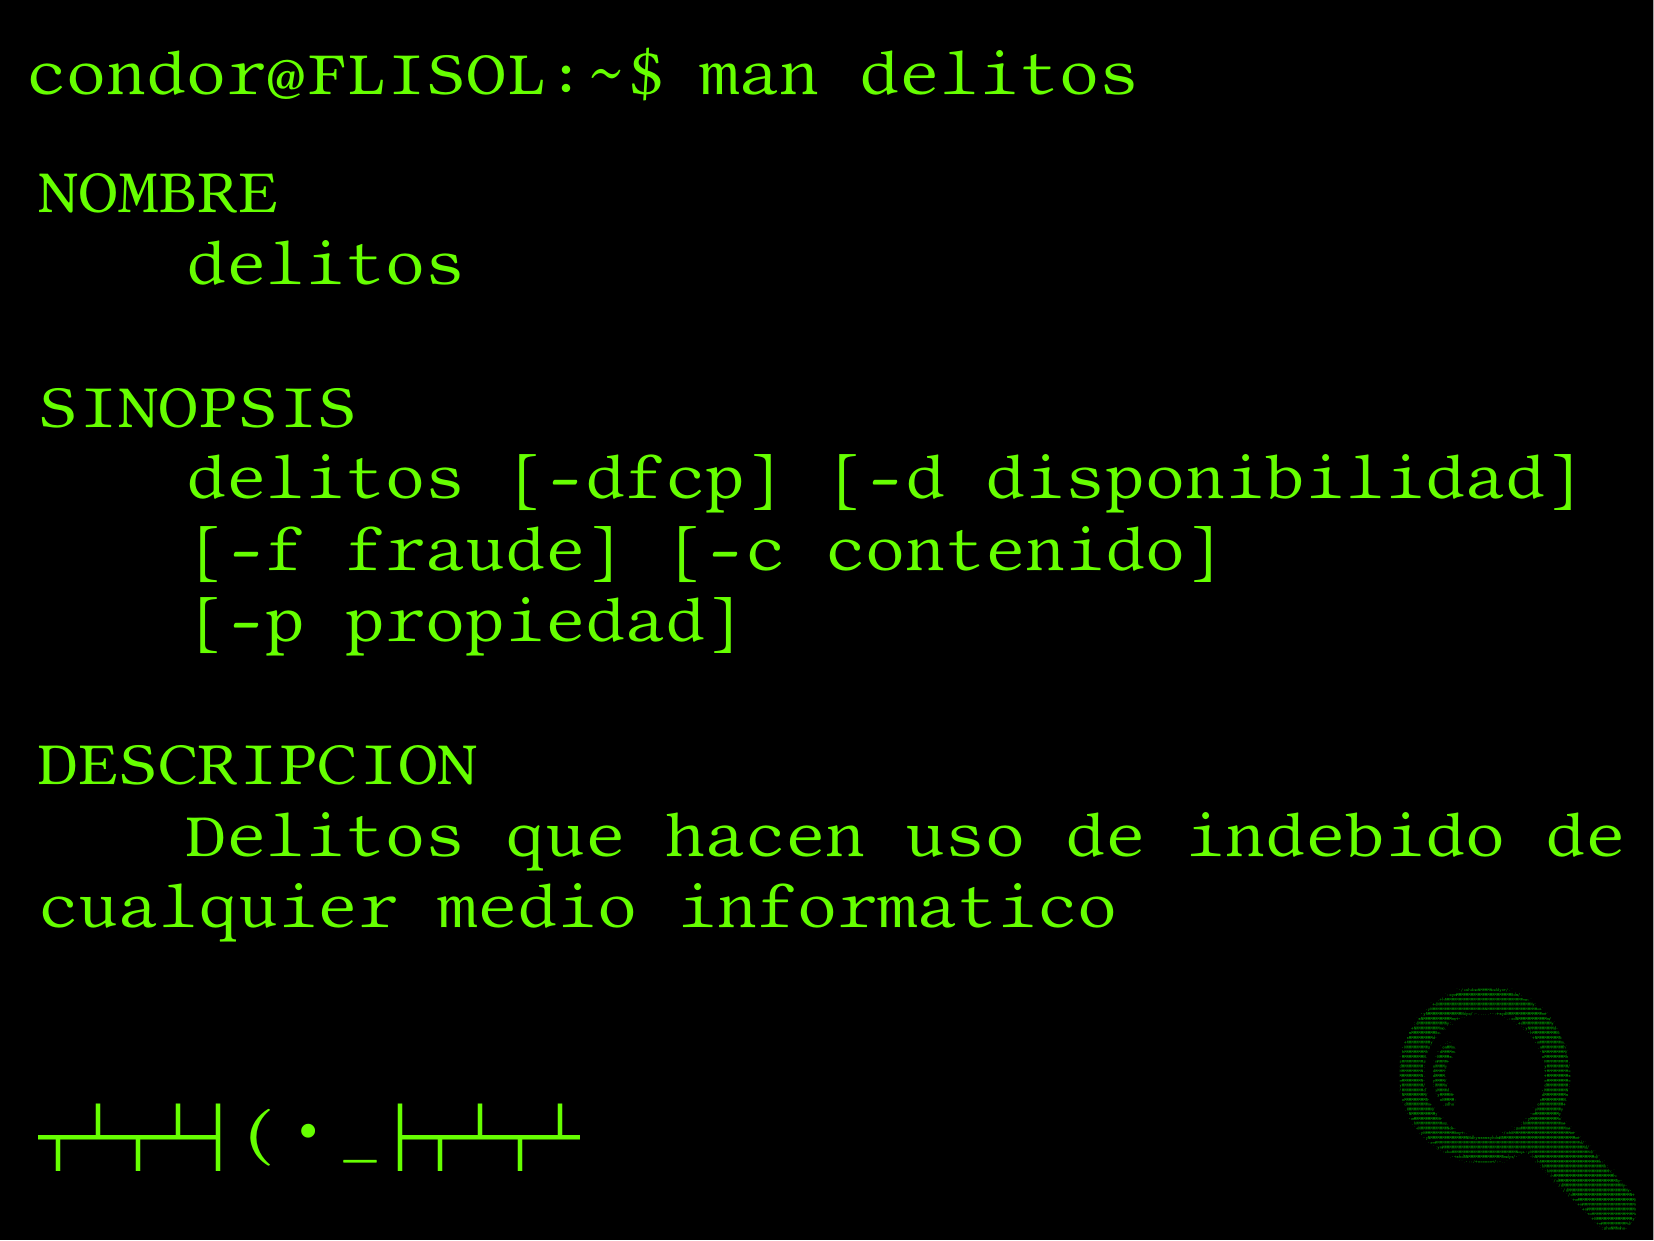

condor@FLISOL:~$
man delitos
NOMBRE
		delitos
SINOPSIS
		delitos [-dfcp] [-d disponibilidad]
		[-f fraude] [-c contenido]
		[-p propiedad]
DESCRIPCION
		Delitos que hacen uso de indebido de cualquier medio informatico
┬┴┬┴┤(･_├┬┴┬┴